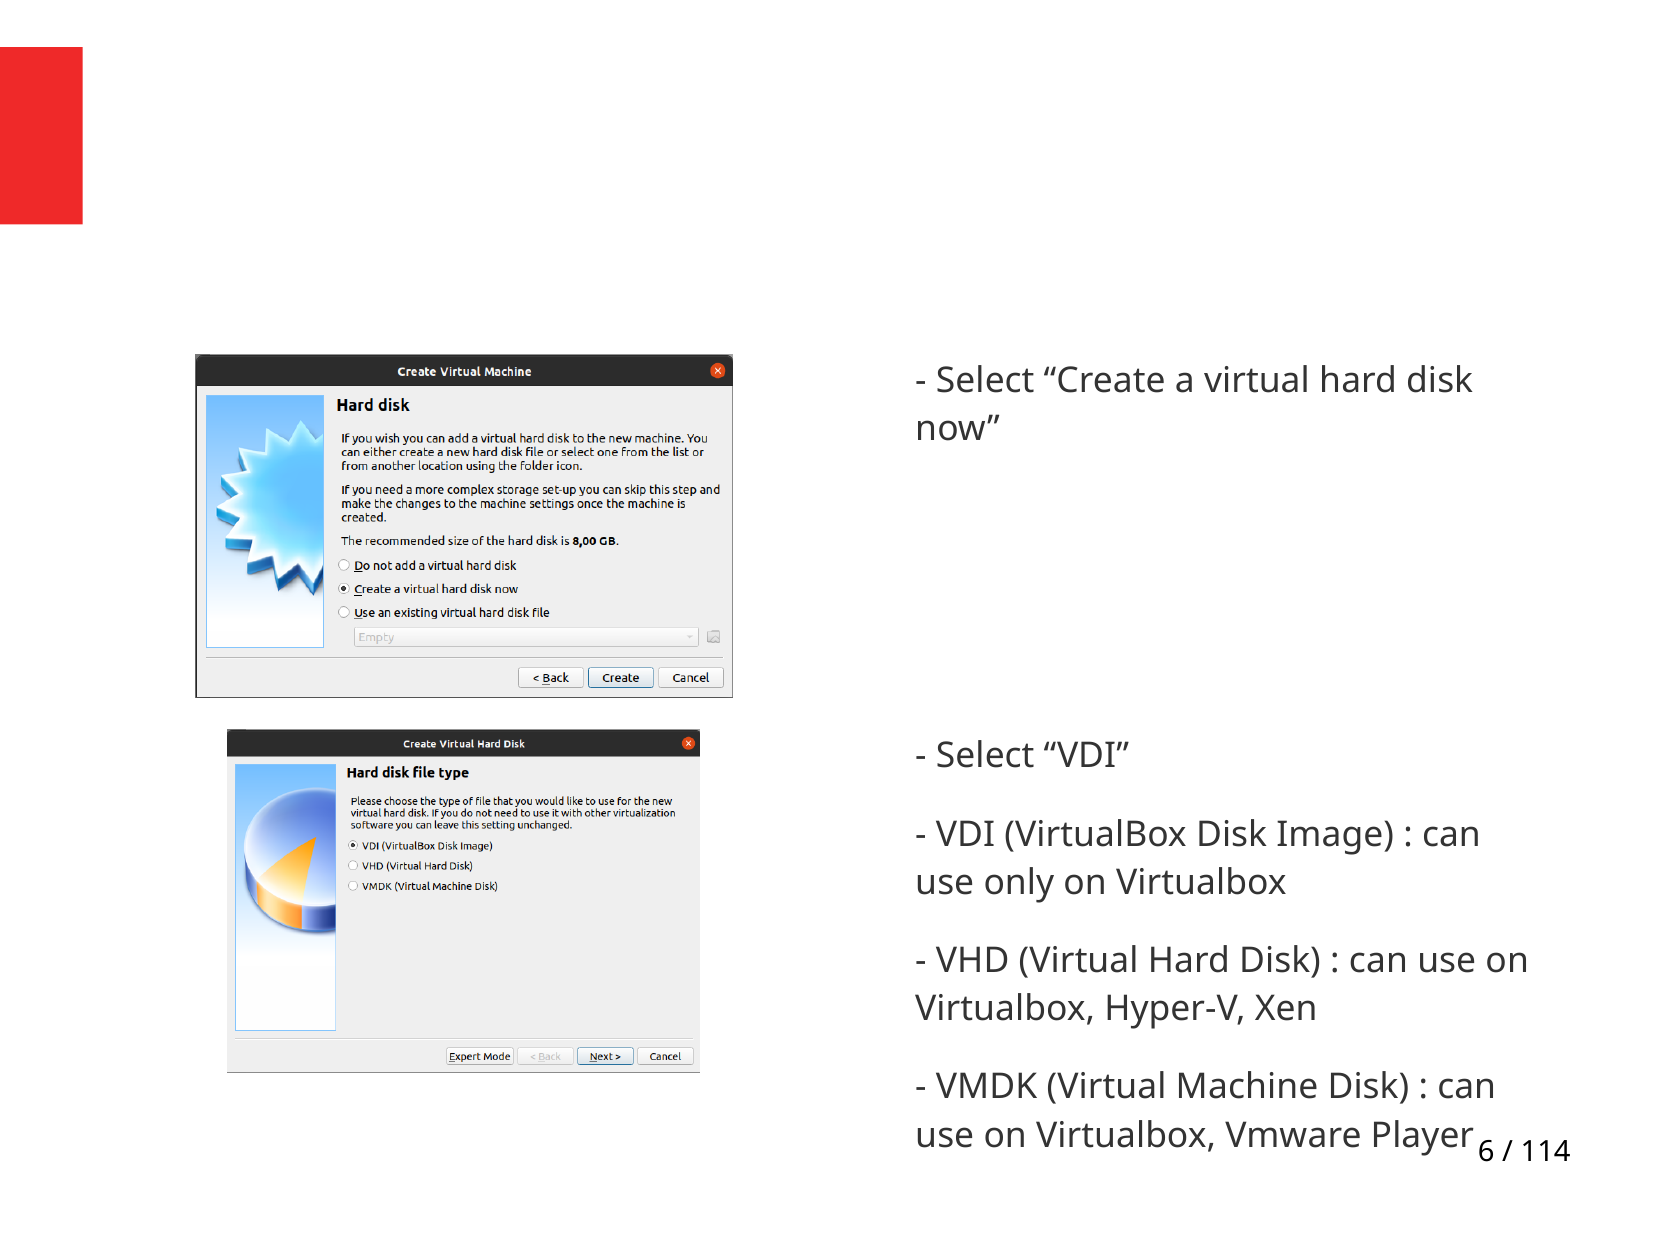

# - Select “Create a virtual hard disk now”
- Select “VDI”
- VDI (VirtualBox Disk Image) : can use only on Virtualbox
- VHD (Virtual Hard Disk) : can use on Virtualbox, Hyper-V, Xen
- VMDK (Virtual Machine Disk) : can use on Virtualbox, Vmware Player
6